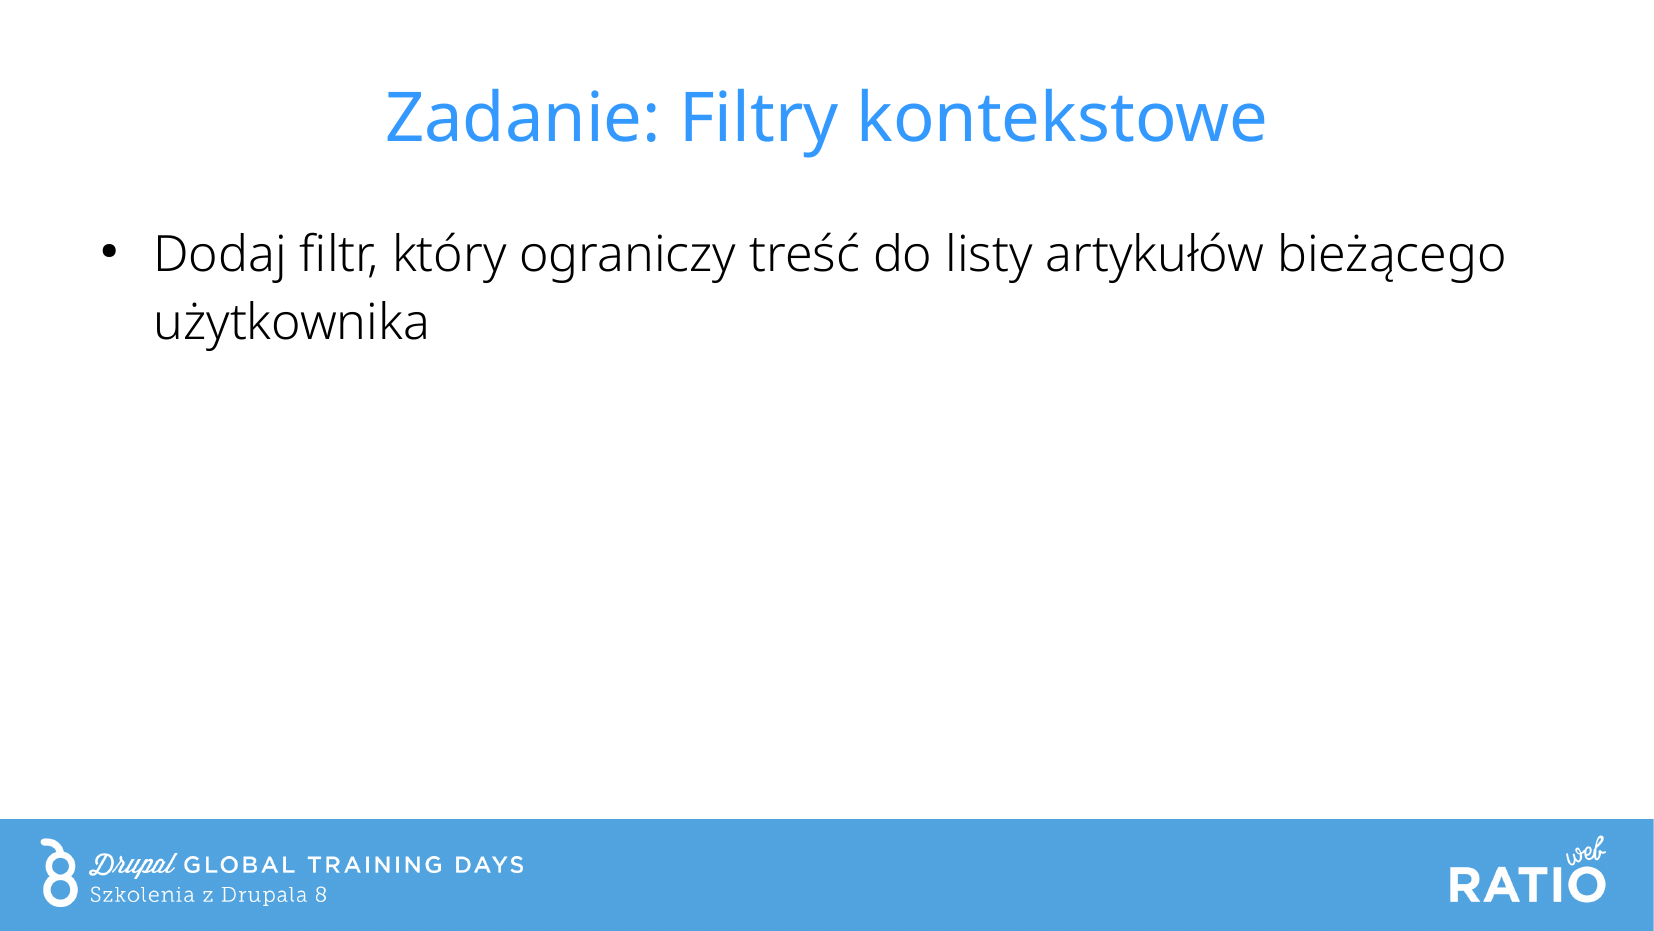

# Zadanie: Filtry kontekstowe
Dodaj filtr, który ograniczy treść do listy artykułów bieżącego użytkownika